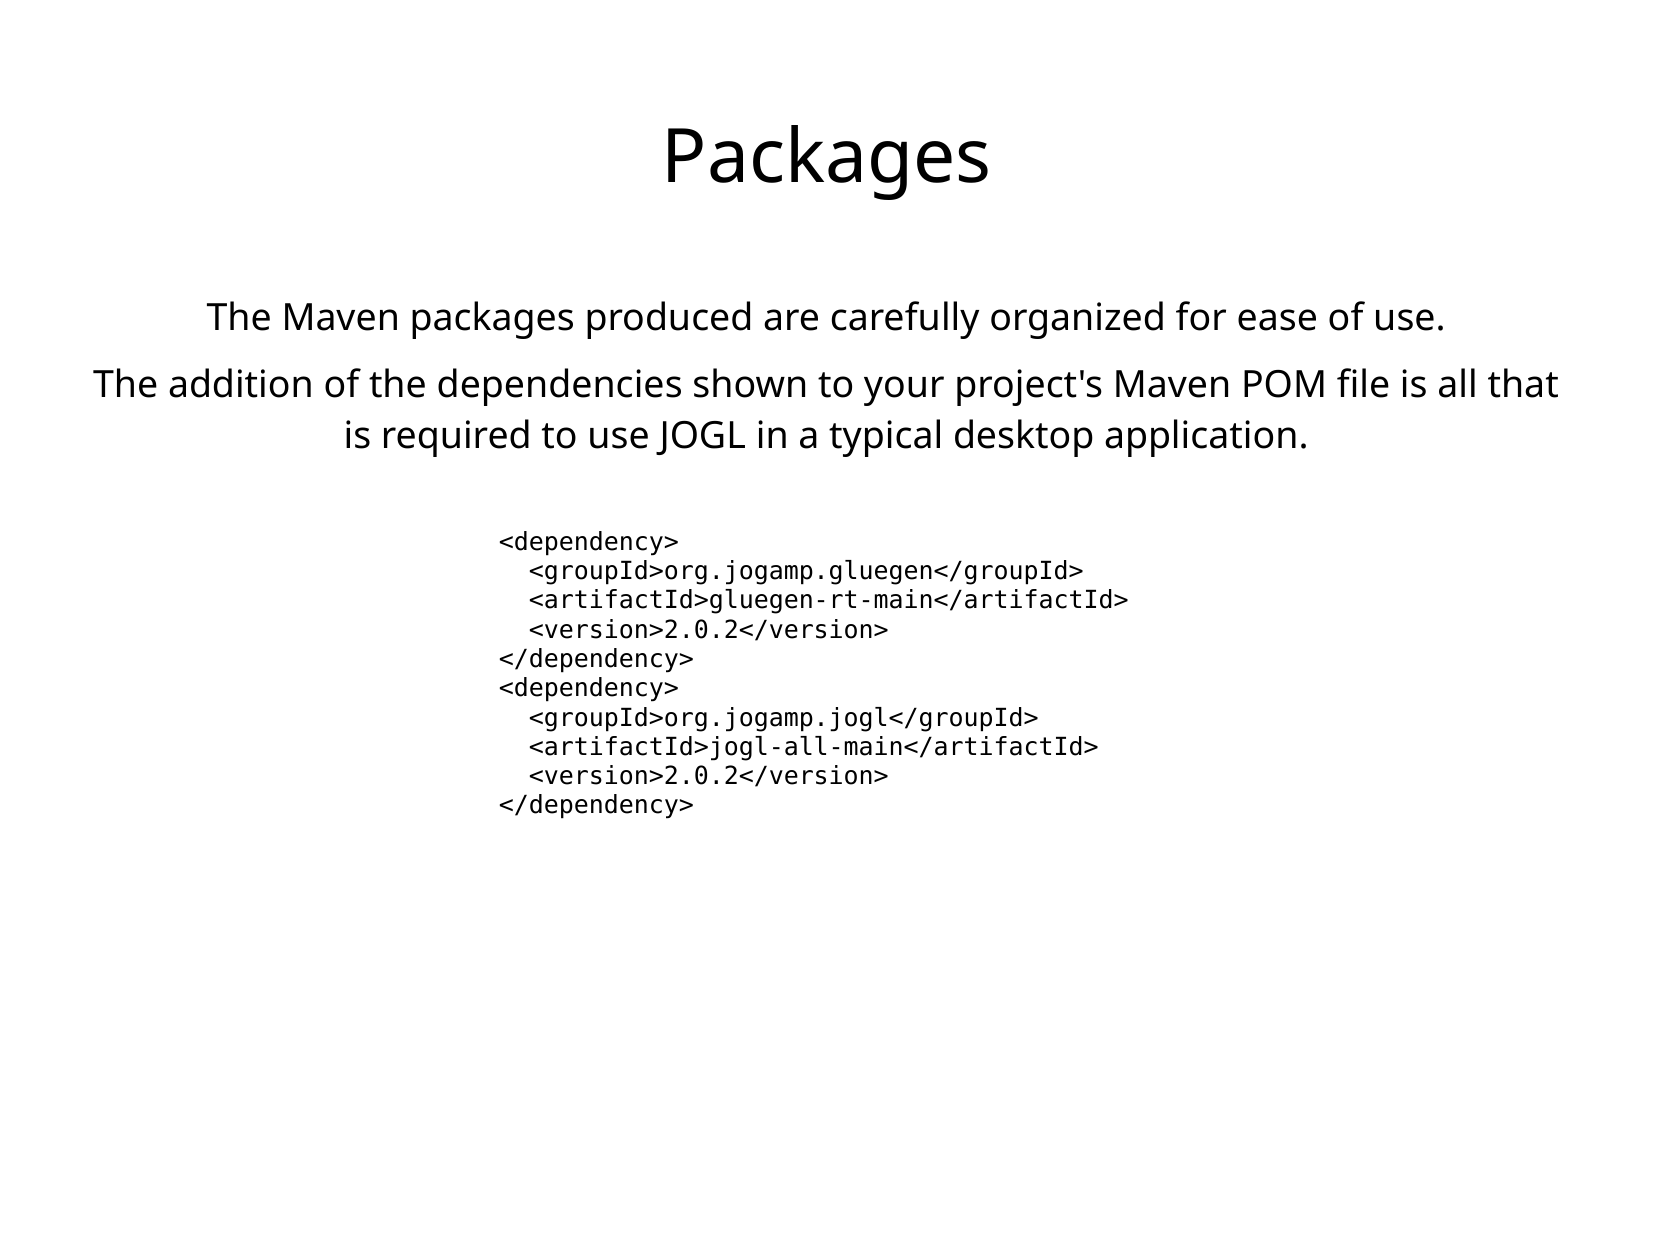

# Packages
The Maven packages produced are carefully organized for ease of use.
The addition of the dependencies shown to your project's Maven POM file is all that is required to use JOGL in a typical desktop application.
<dependency>
 <groupId>org.jogamp.gluegen</groupId>
 <artifactId>gluegen-rt-main</artifactId>
 <version>2.0.2</version>
</dependency>
<dependency>
 <groupId>org.jogamp.jogl</groupId>
 <artifactId>jogl-all-main</artifactId>
 <version>2.0.2</version>
</dependency>